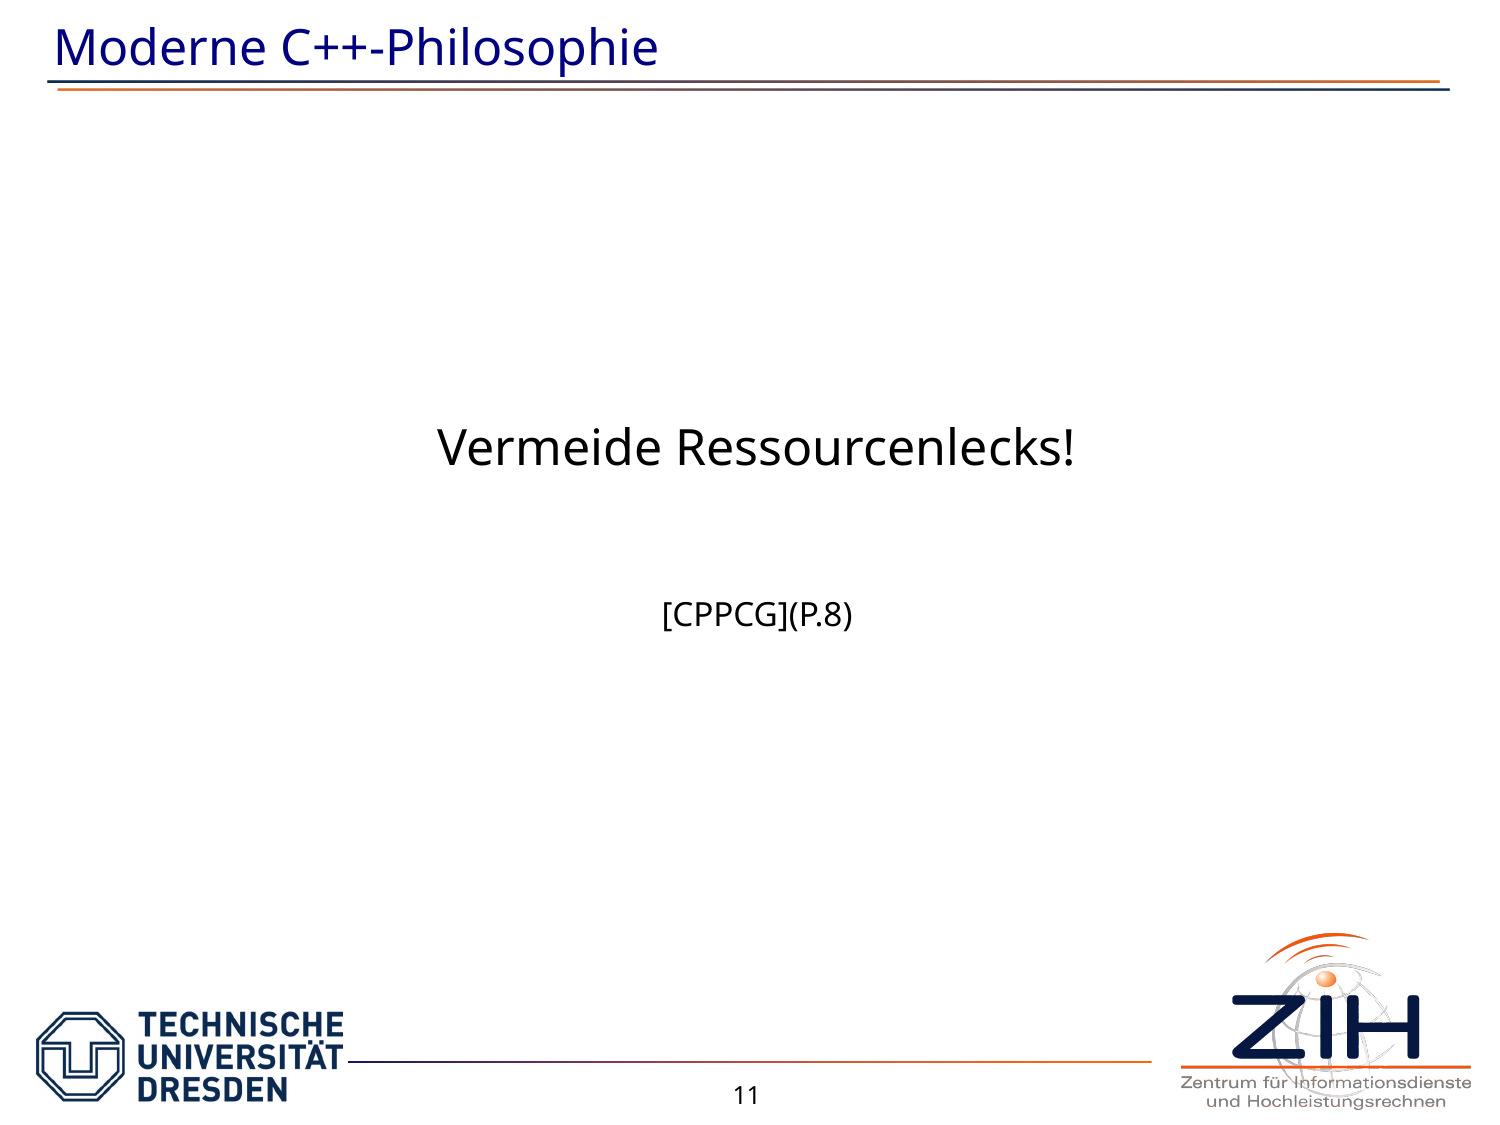

# Moderne C++-Philosophie
Vermeide Ressourcenlecks!
[CPPCG](P.8)
11